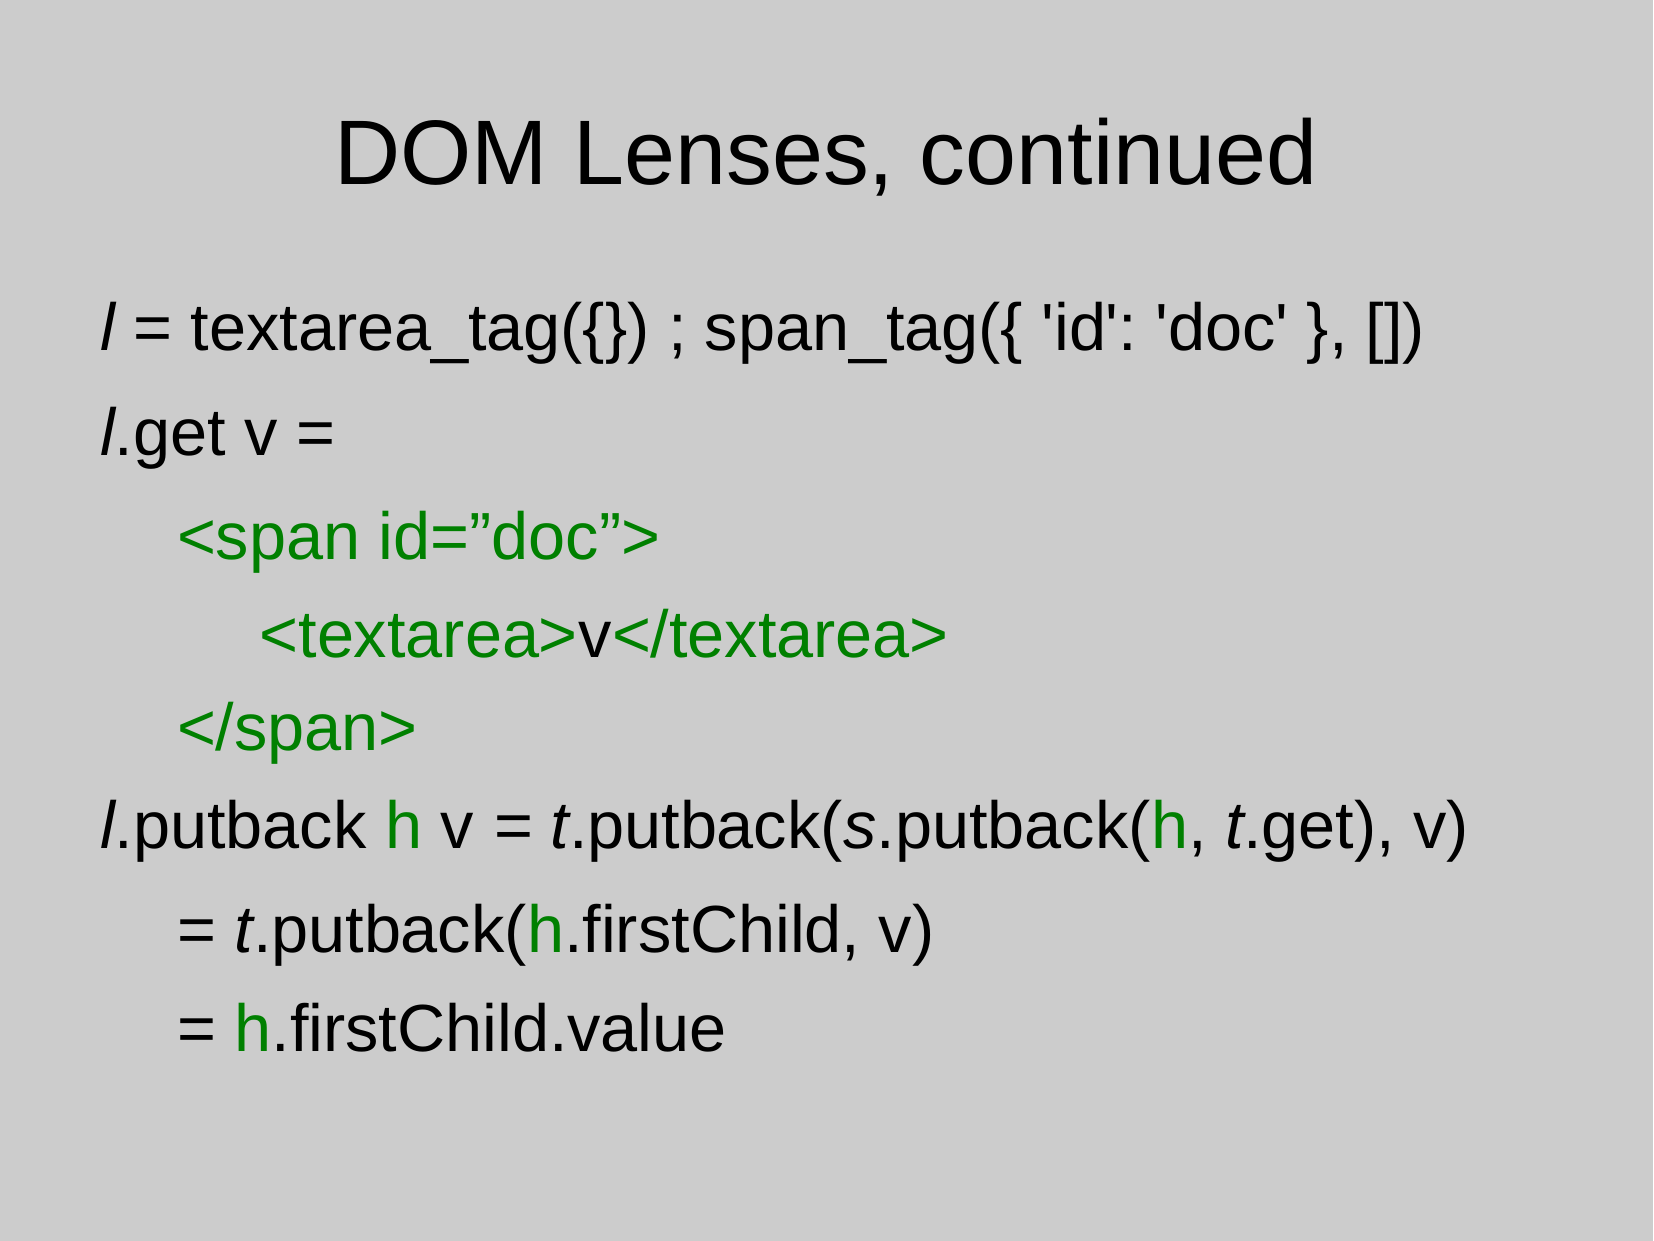

# DOM Lenses, continued
l = textarea_tag({}) ; span_tag({ 'id': 'doc' }, [])
l.get v =
<span id=”doc”>
<textarea>v</textarea>
</span>
l.putback h v = t.putback(s.putback(h, t.get), v)
= t.putback(h.firstChild, v)
= h.firstChild.value